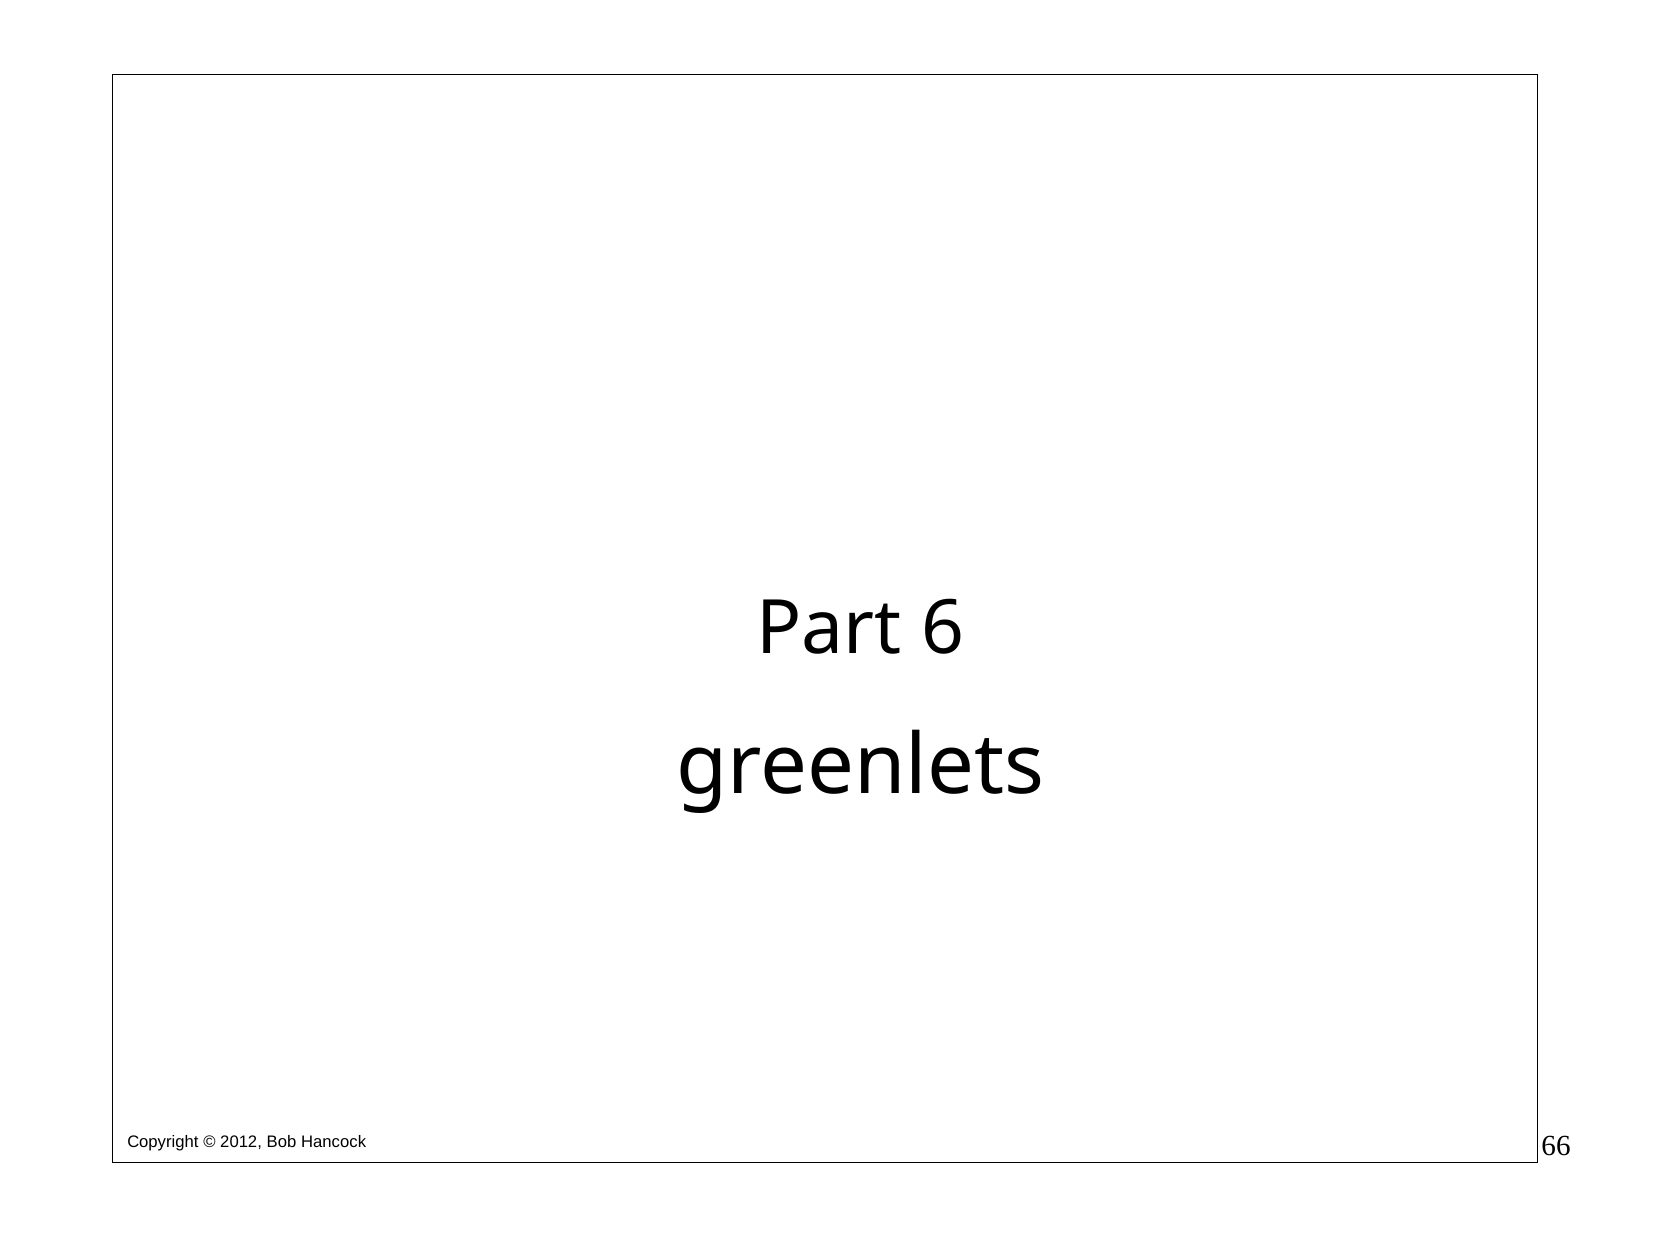

#
Part 6
greenlets
Copyright © 2012, Bob Hancock
66